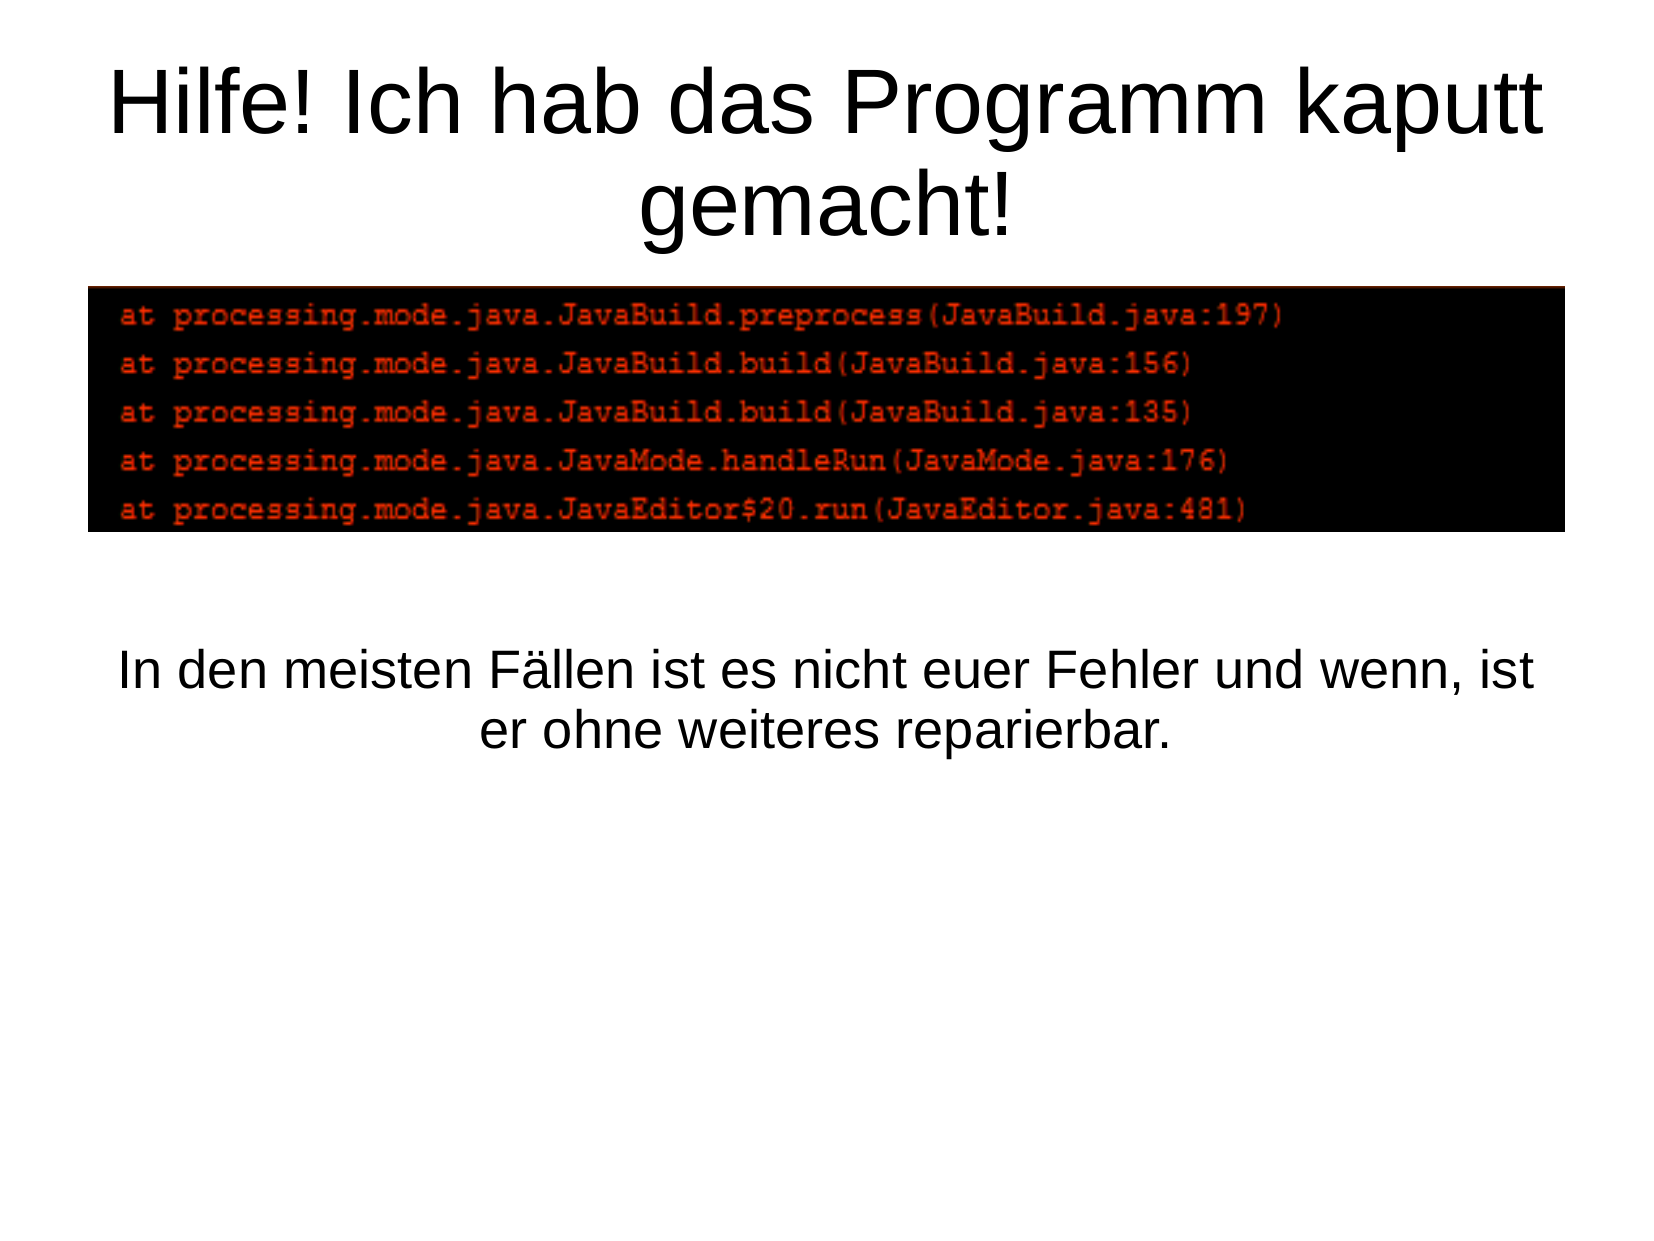

# Hilfe! Ich hab das Programm kaputt gemacht!
In den meisten Fällen ist es nicht euer Fehler und wenn, ist er ohne weiteres reparierbar.